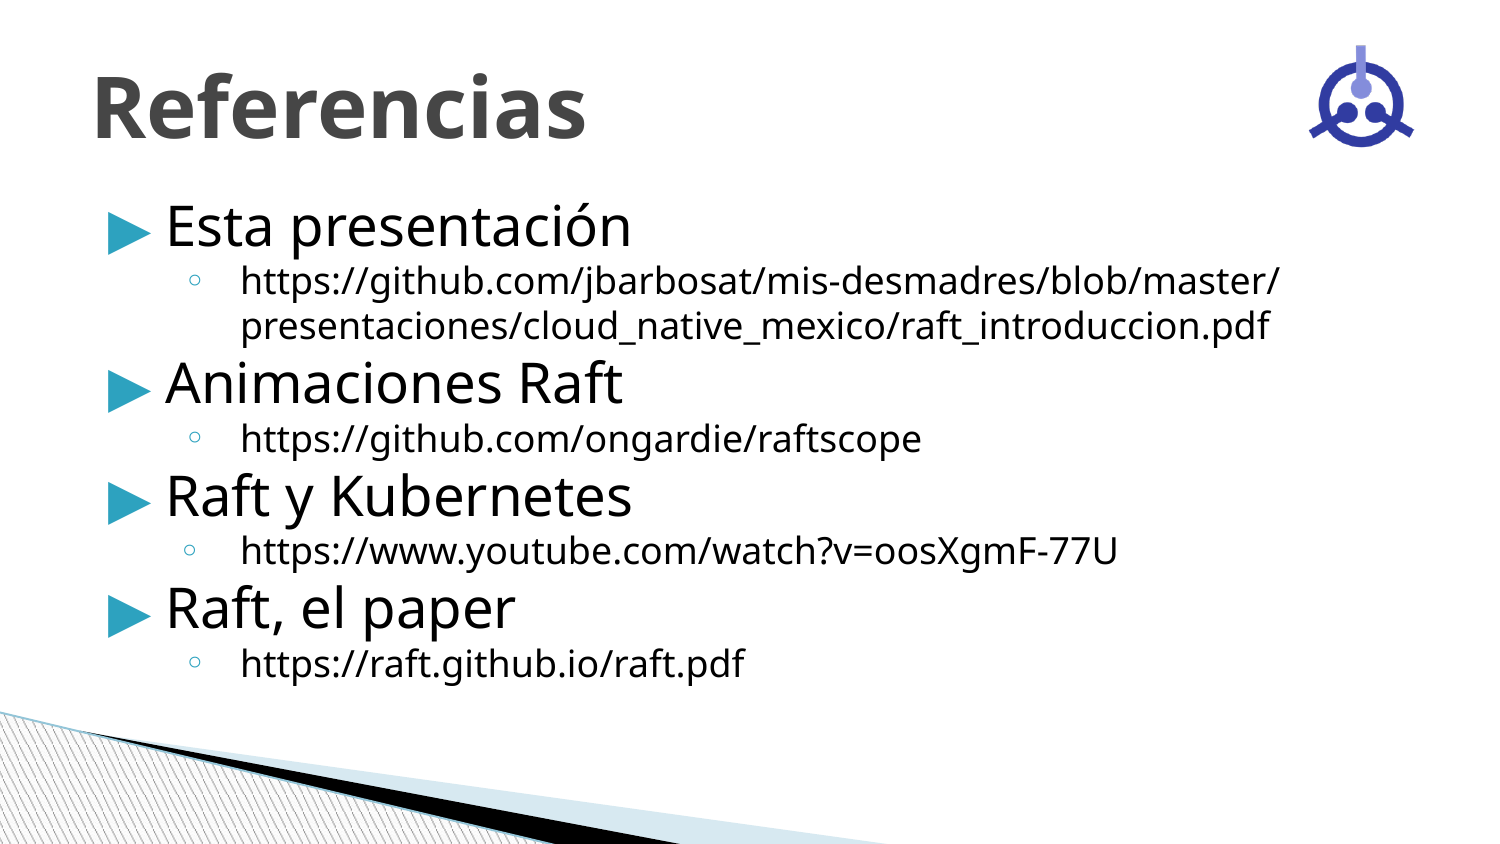

Referencias
# Esta presentación
https://github.com/jbarbosat/mis-desmadres/blob/master/presentaciones/cloud_native_mexico/raft_introduccion.pdf
Animaciones Raft
https://github.com/ongardie/raftscope
Raft y Kubernetes
https://www.youtube.com/watch?v=oosXgmF-77U
Raft, el paper
https://raft.github.io/raft.pdf